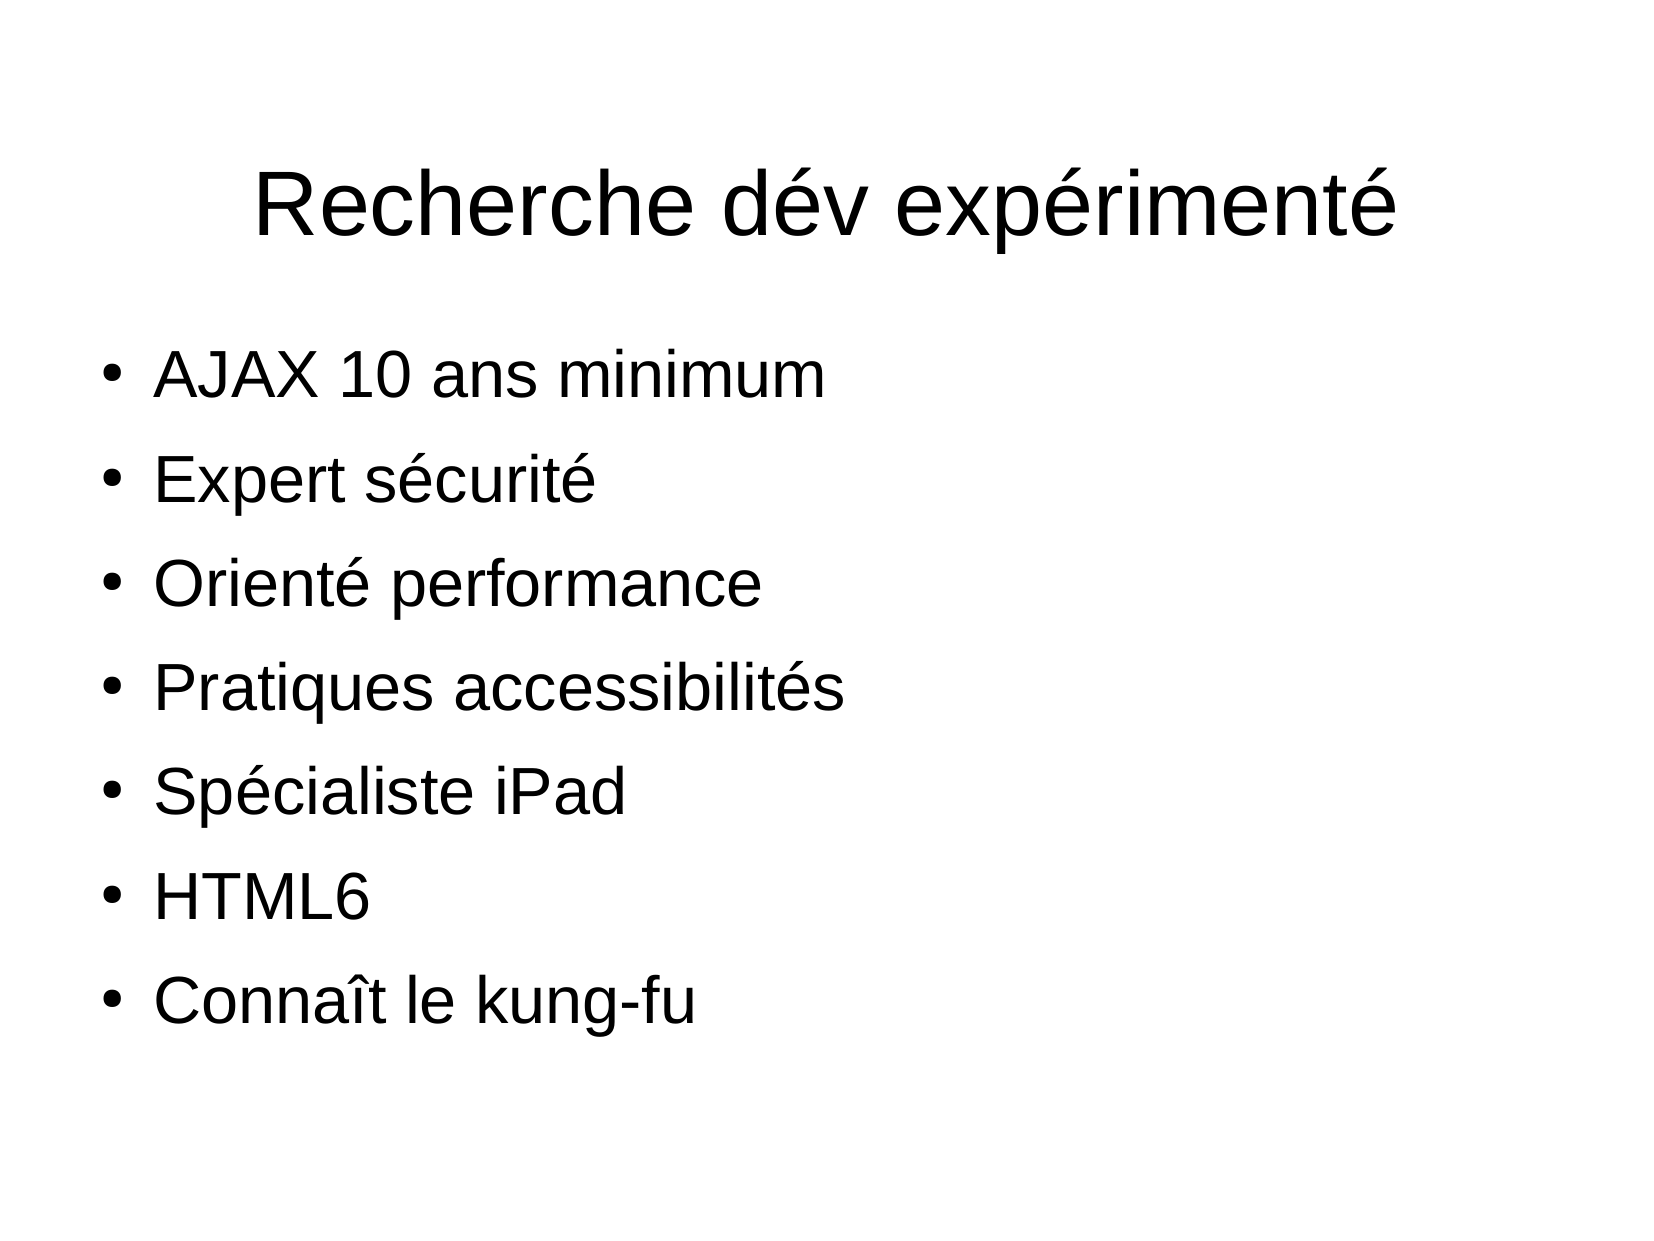

# Recherche dév expérimenté
AJAX 10 ans minimum
Expert sécurité
Orienté performance
Pratiques accessibilités
Spécialiste iPad
HTML6
Connaît le kung-fu